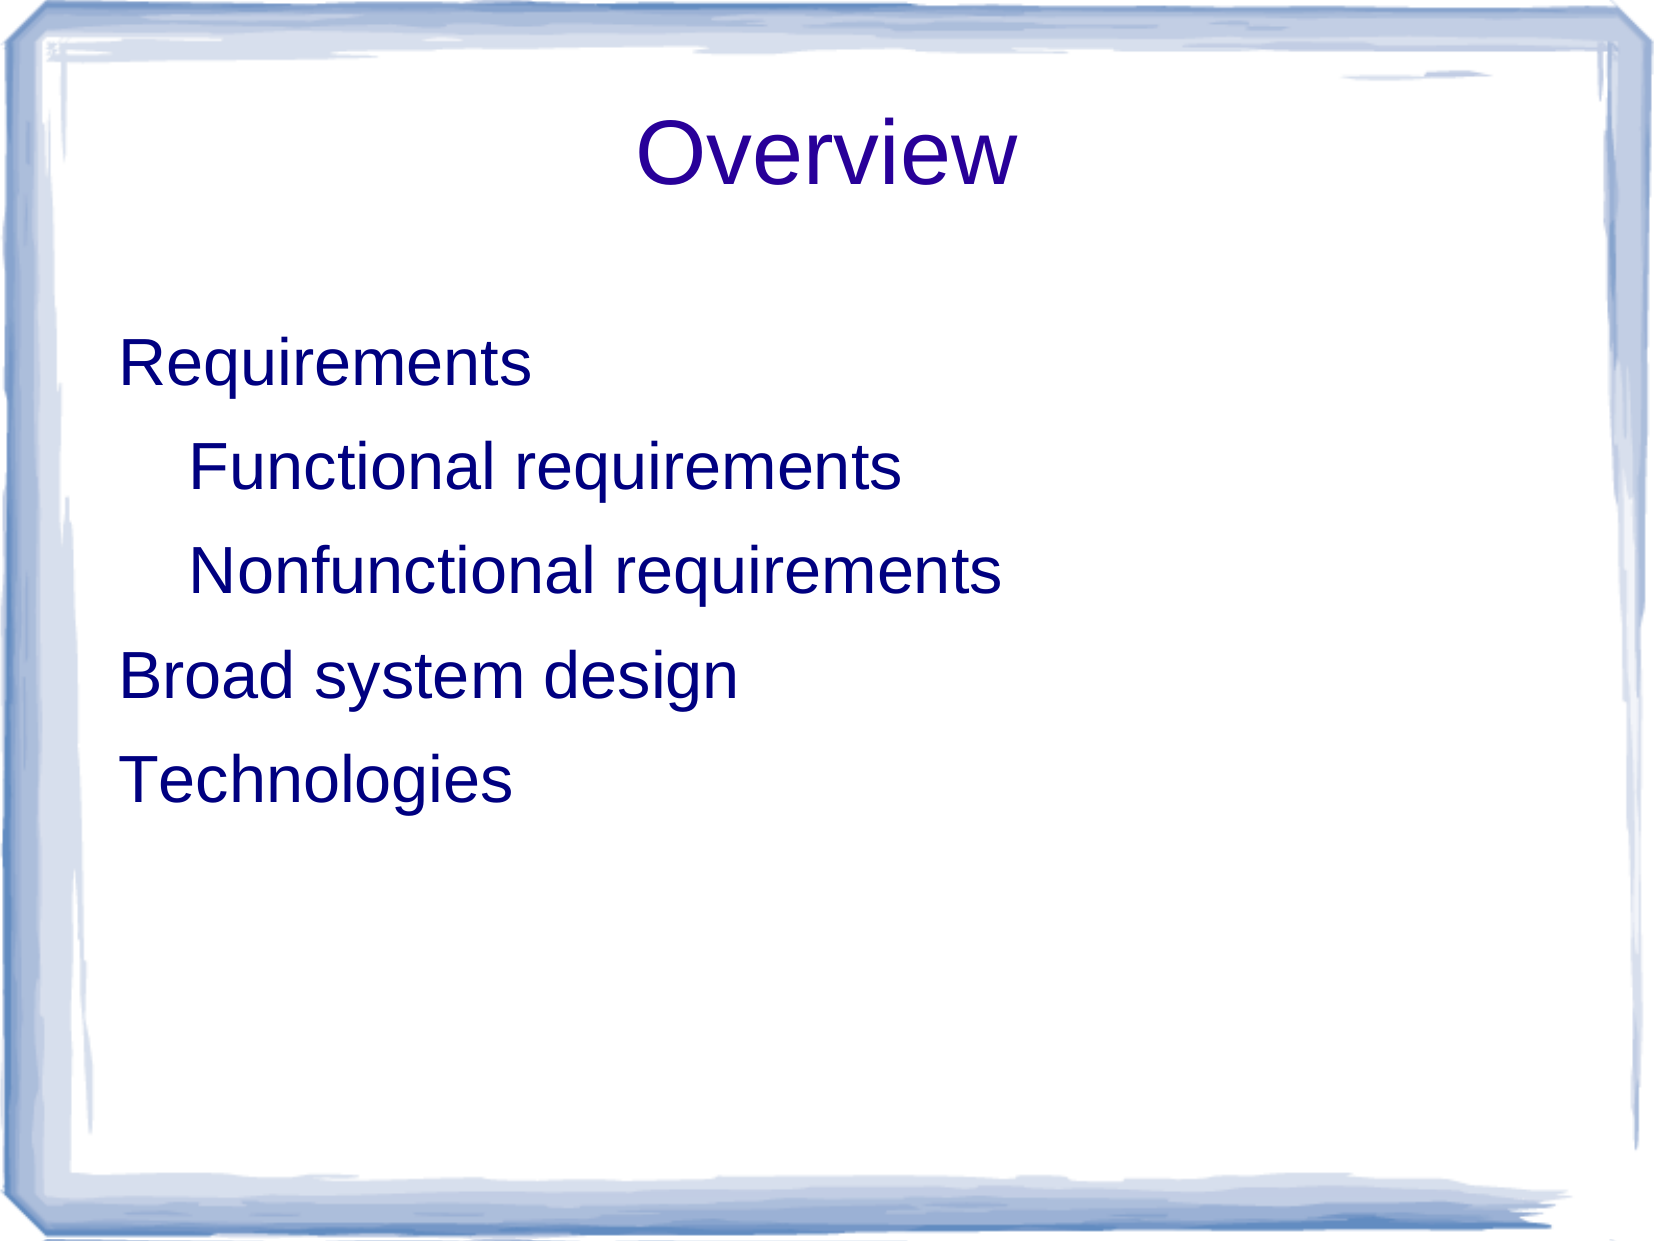

# Overview
Requirements
Functional requirements
Nonfunctional requirements
Broad system design
Technologies